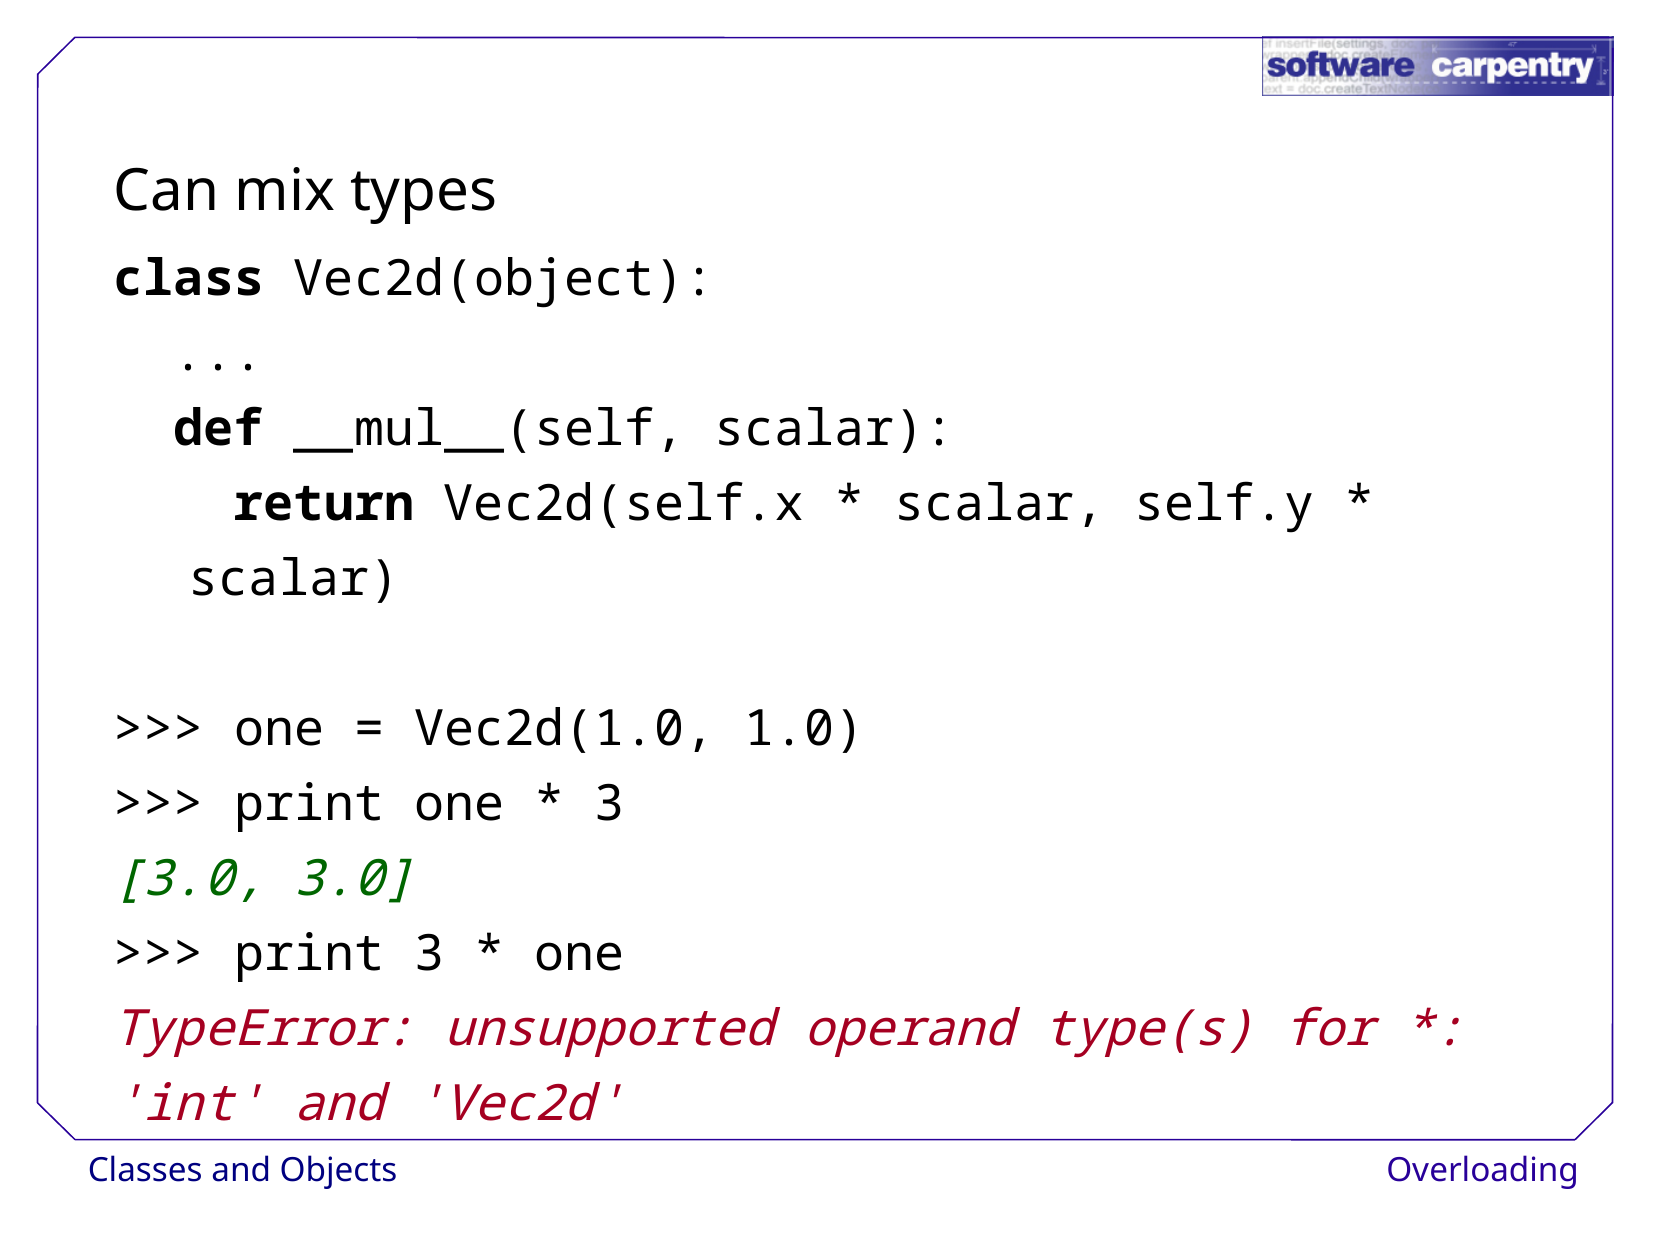

Can mix types
class Vec2d(object):
 ...
 def __mul__(self, scalar):
 return Vec2d(self.x * scalar, self.y * scalar)
>>> one = Vec2d(1.0, 1.0)
>>> print one * 3
[3.0, 3.0]
>>> print 3 * one
TypeError: unsupported operand type(s) for *:
'int' and 'Vec2d'